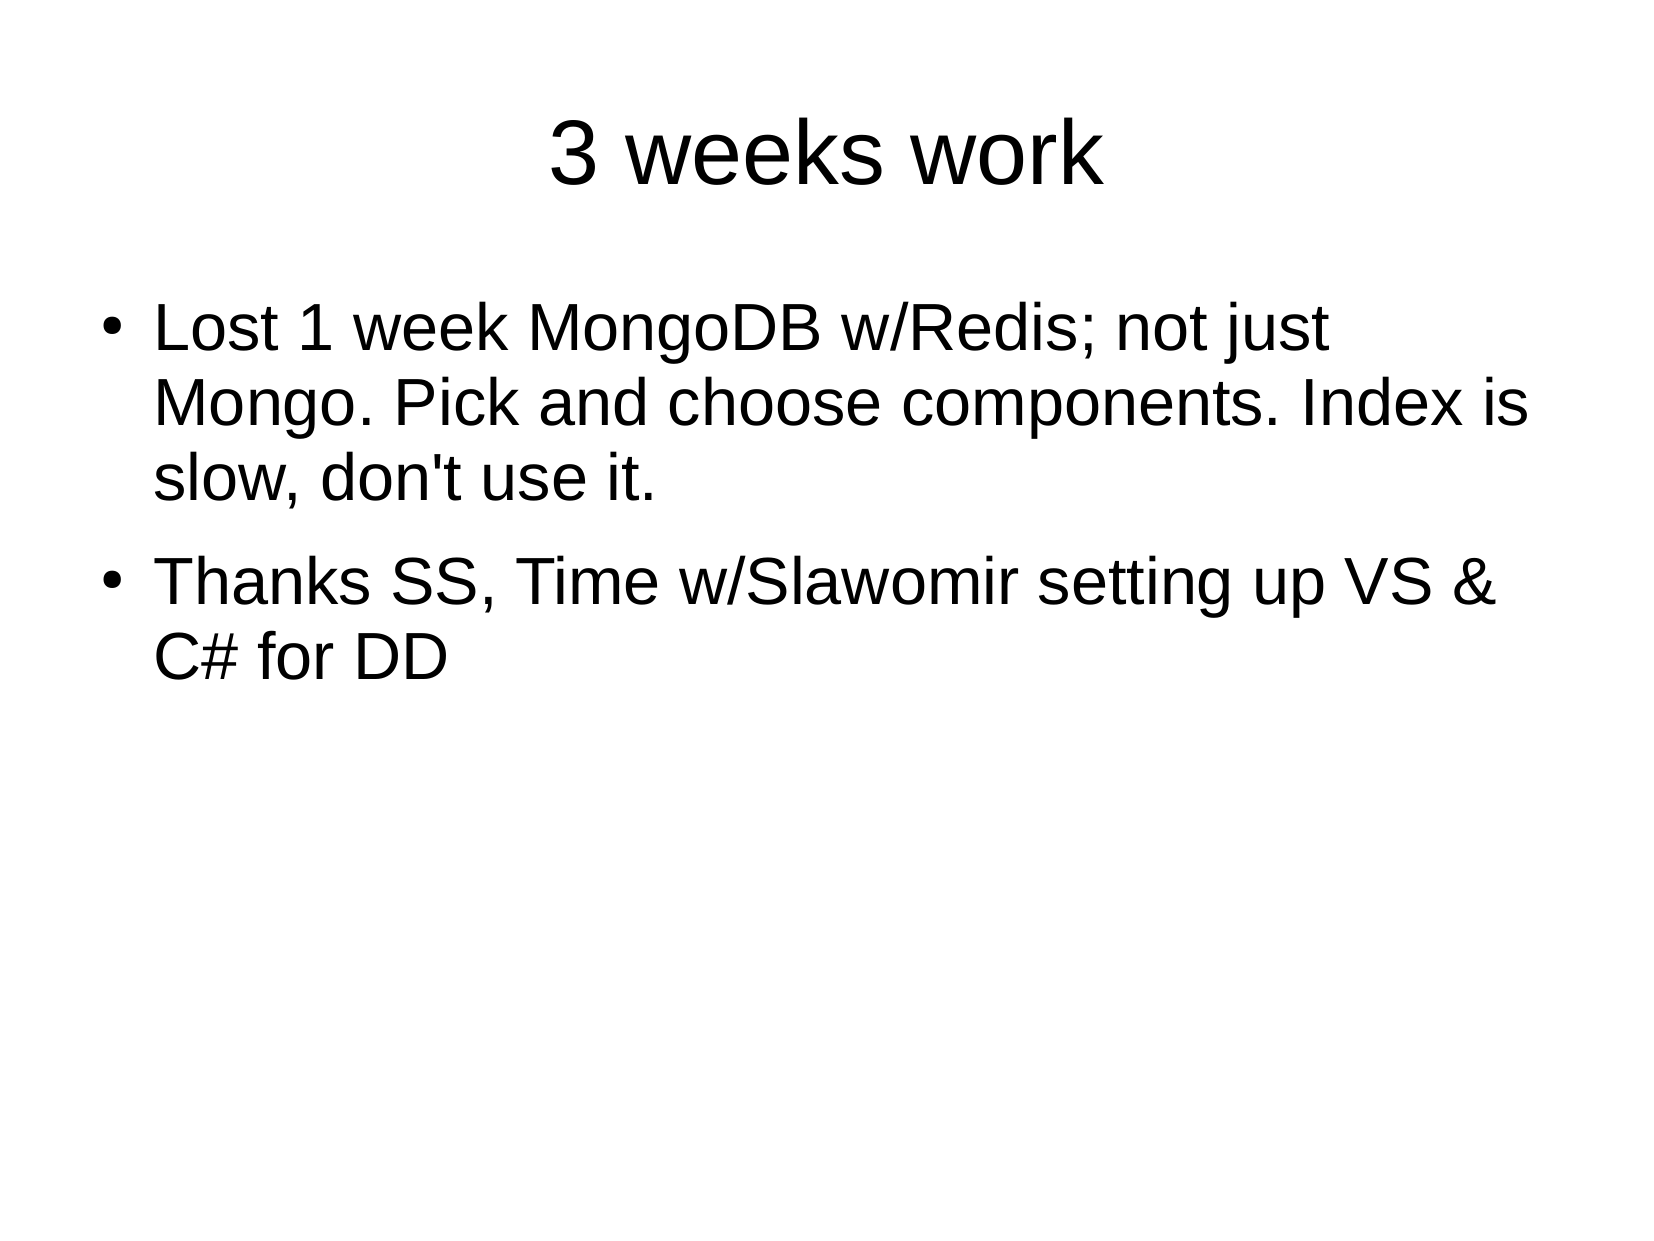

# 3 weeks work
Lost 1 week MongoDB w/Redis; not just Mongo. Pick and choose components. Index is slow, don't use it.
Thanks SS, Time w/Slawomir setting up VS & C# for DD